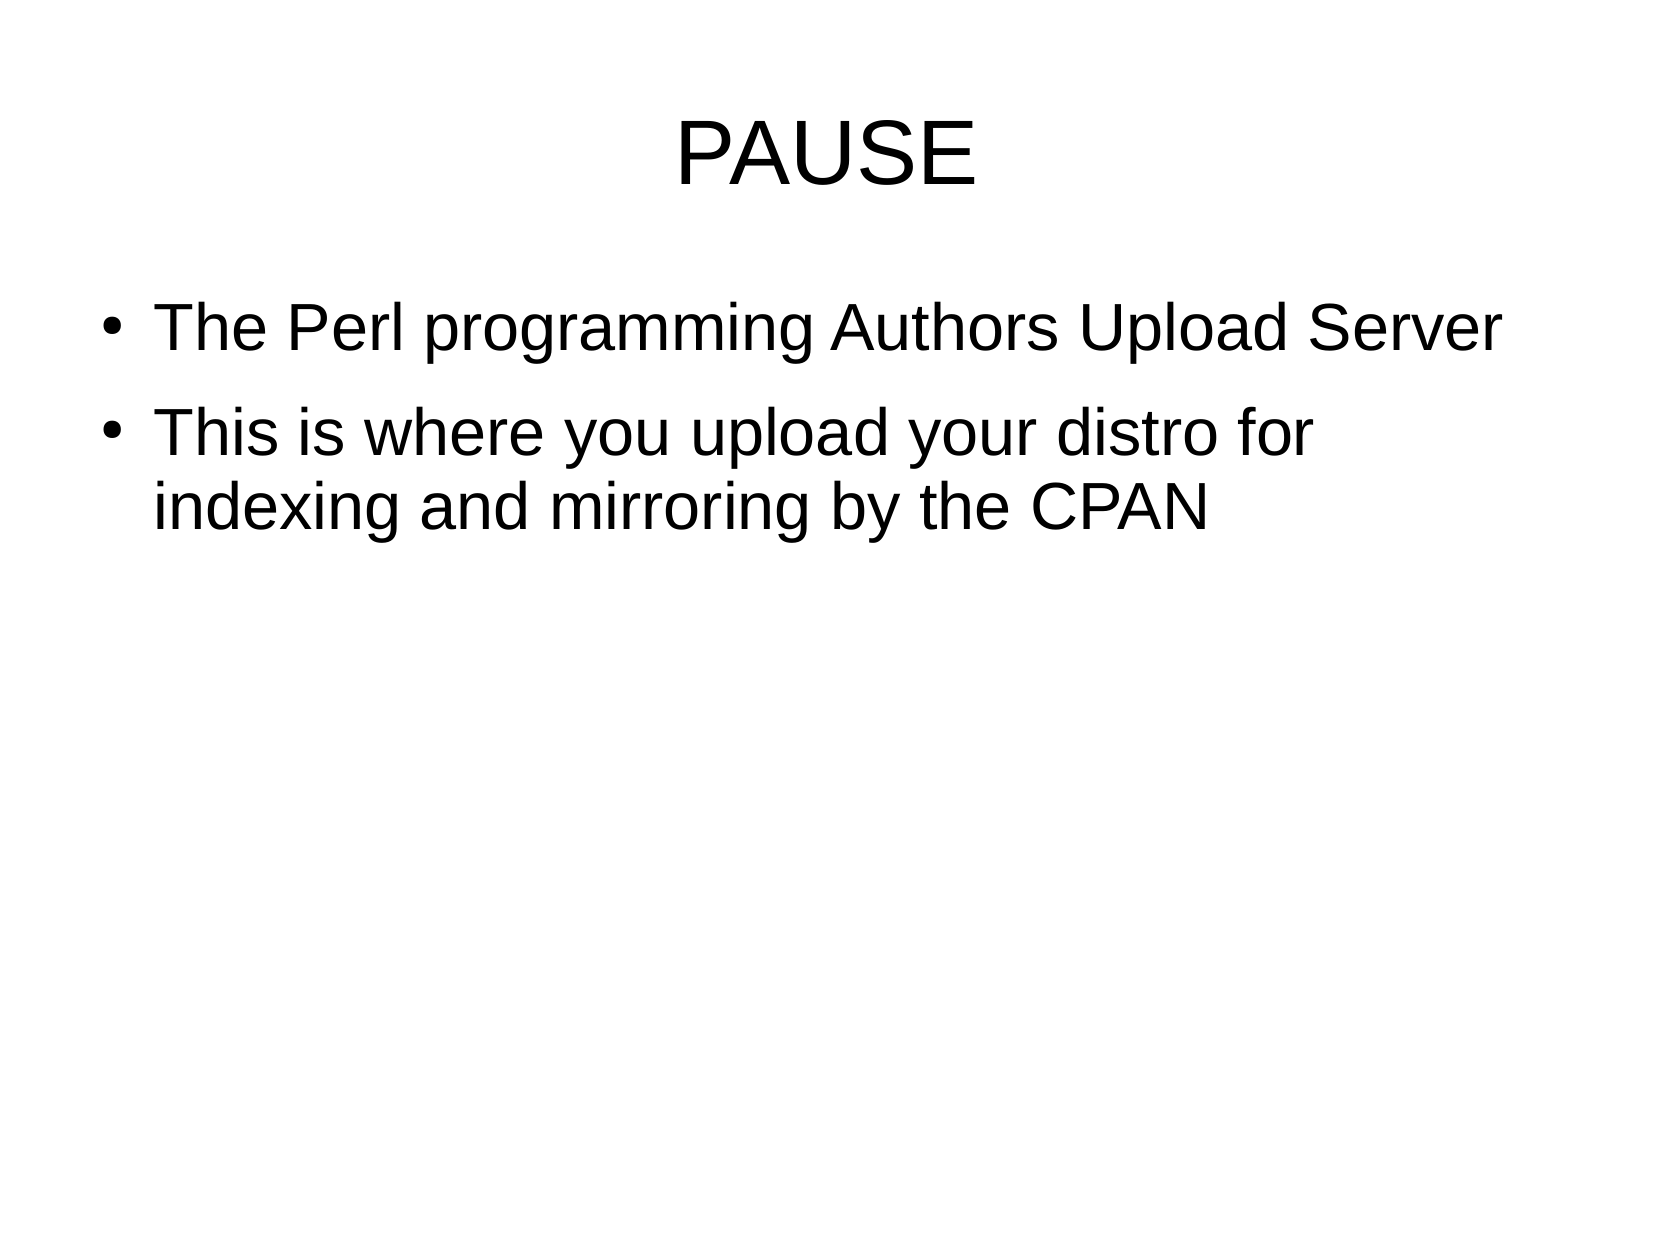

# PAUSE
The Perl programming Authors Upload Server
This is where you upload your distro for indexing and mirroring by the CPAN